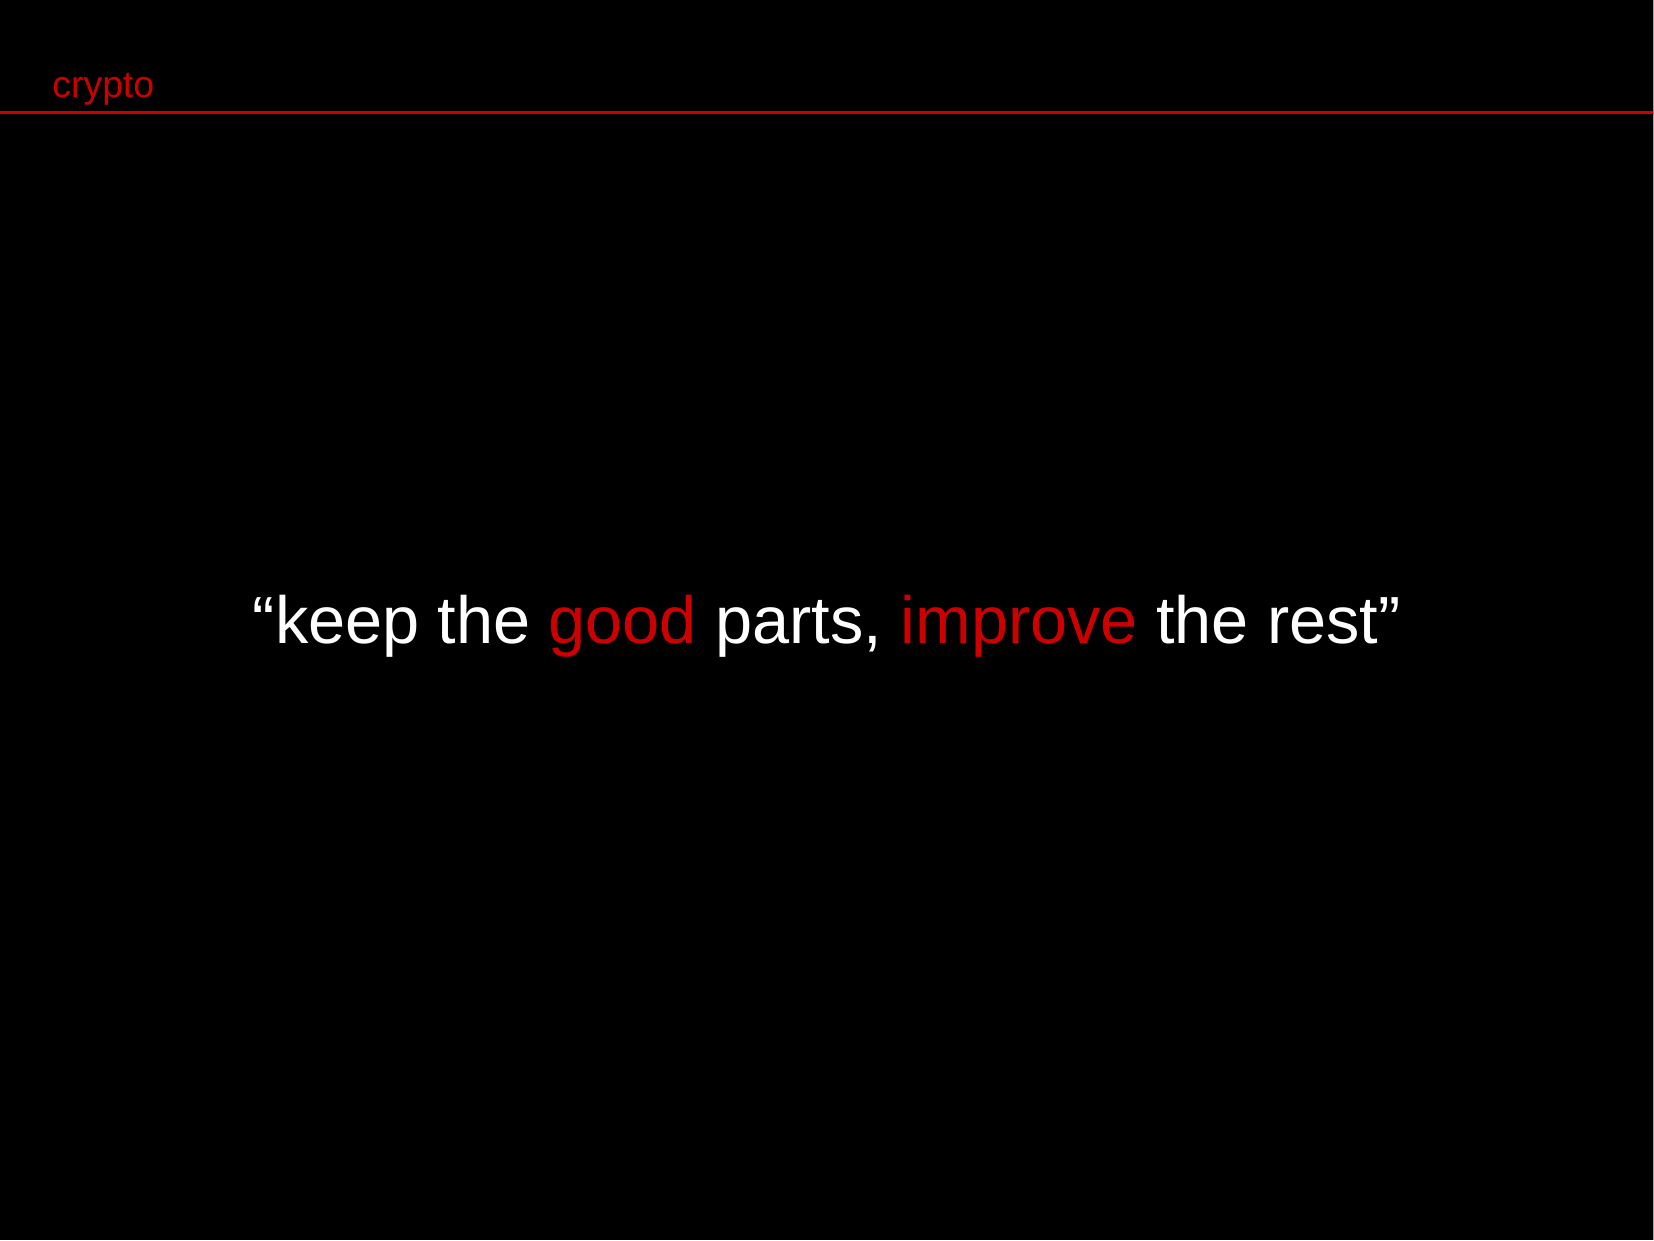

# “keep the good parts, improve the rest”
crypto